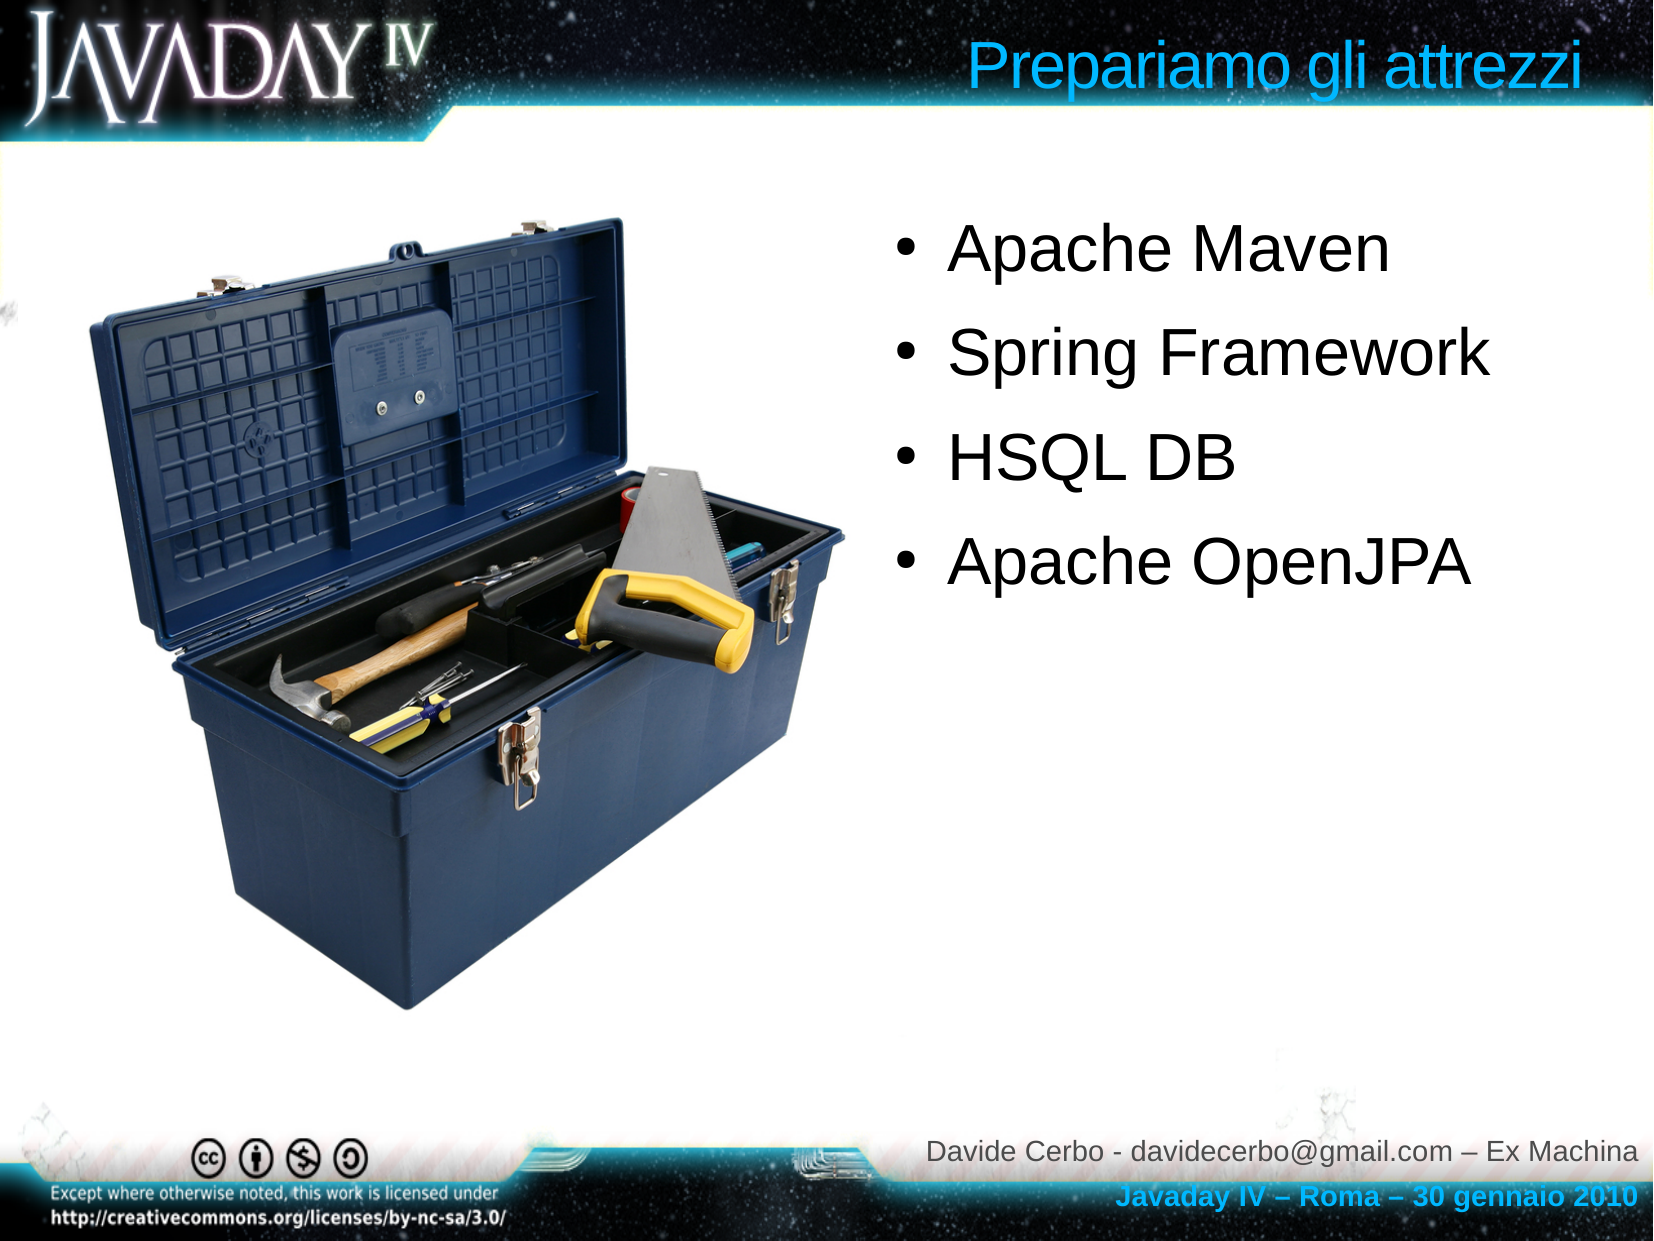

# Prepariamo gli attrezzi
Apache Maven
Spring Framework
HSQL DB
Apache OpenJPA